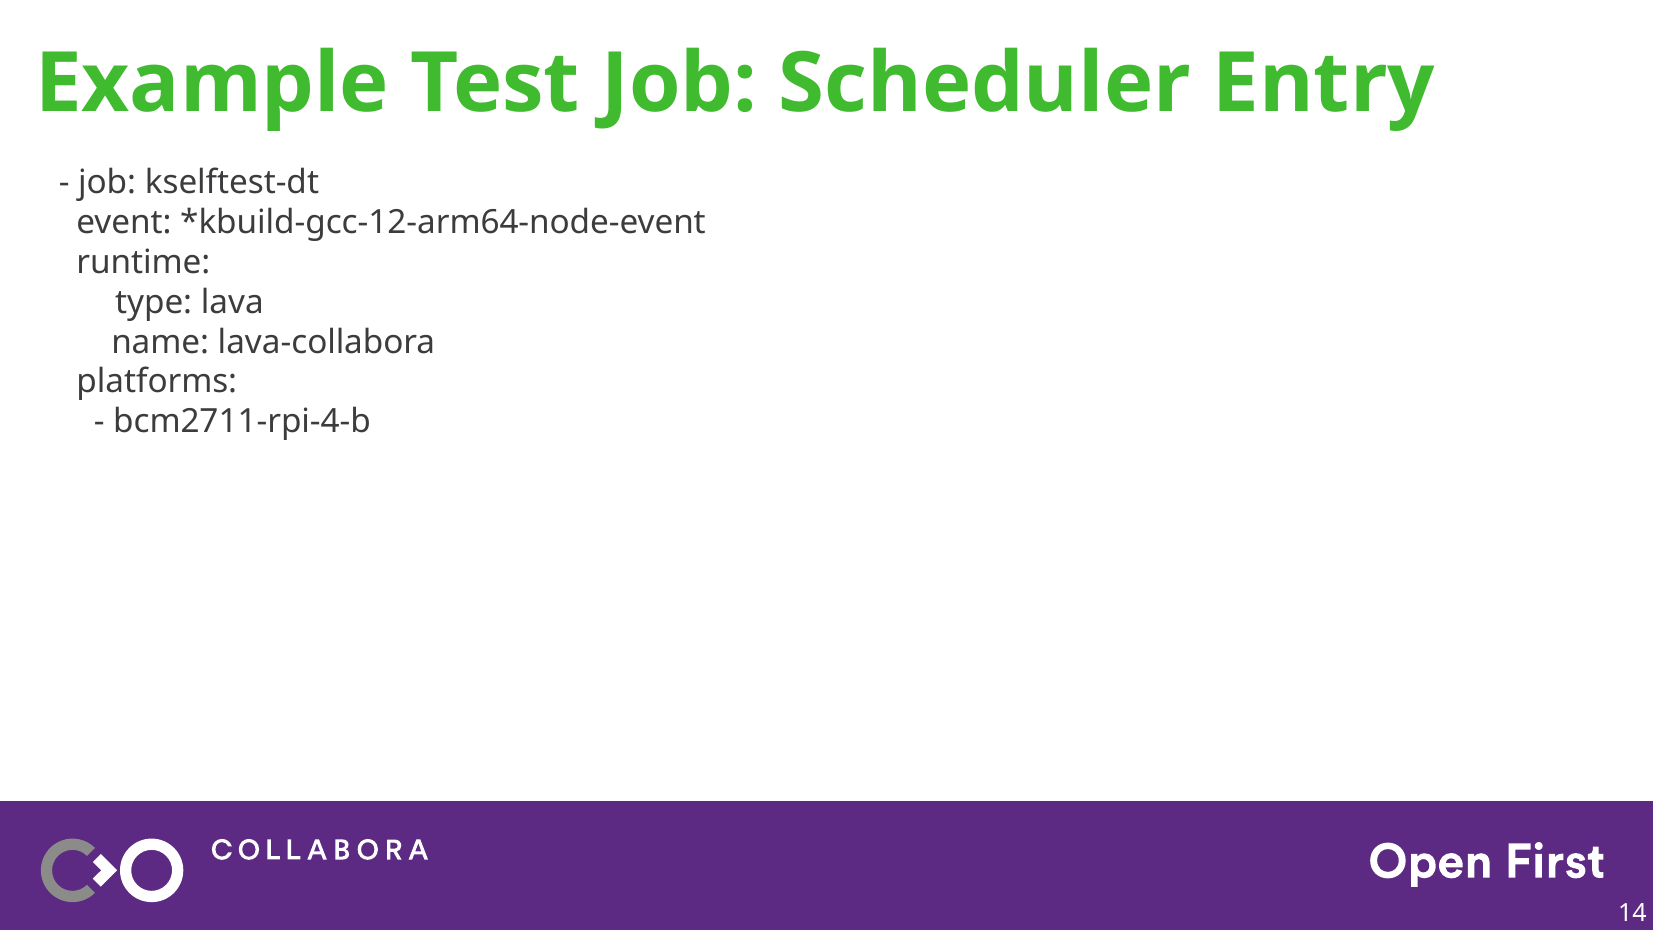

# Example Test Job: Scheduler Entry
 - job: kselftest-dt
 event: *kbuild-gcc-12-arm64-node-event
 runtime:
	type: lava
 name: lava-collabora
 platforms:
 - bcm2711-rpi-4-b